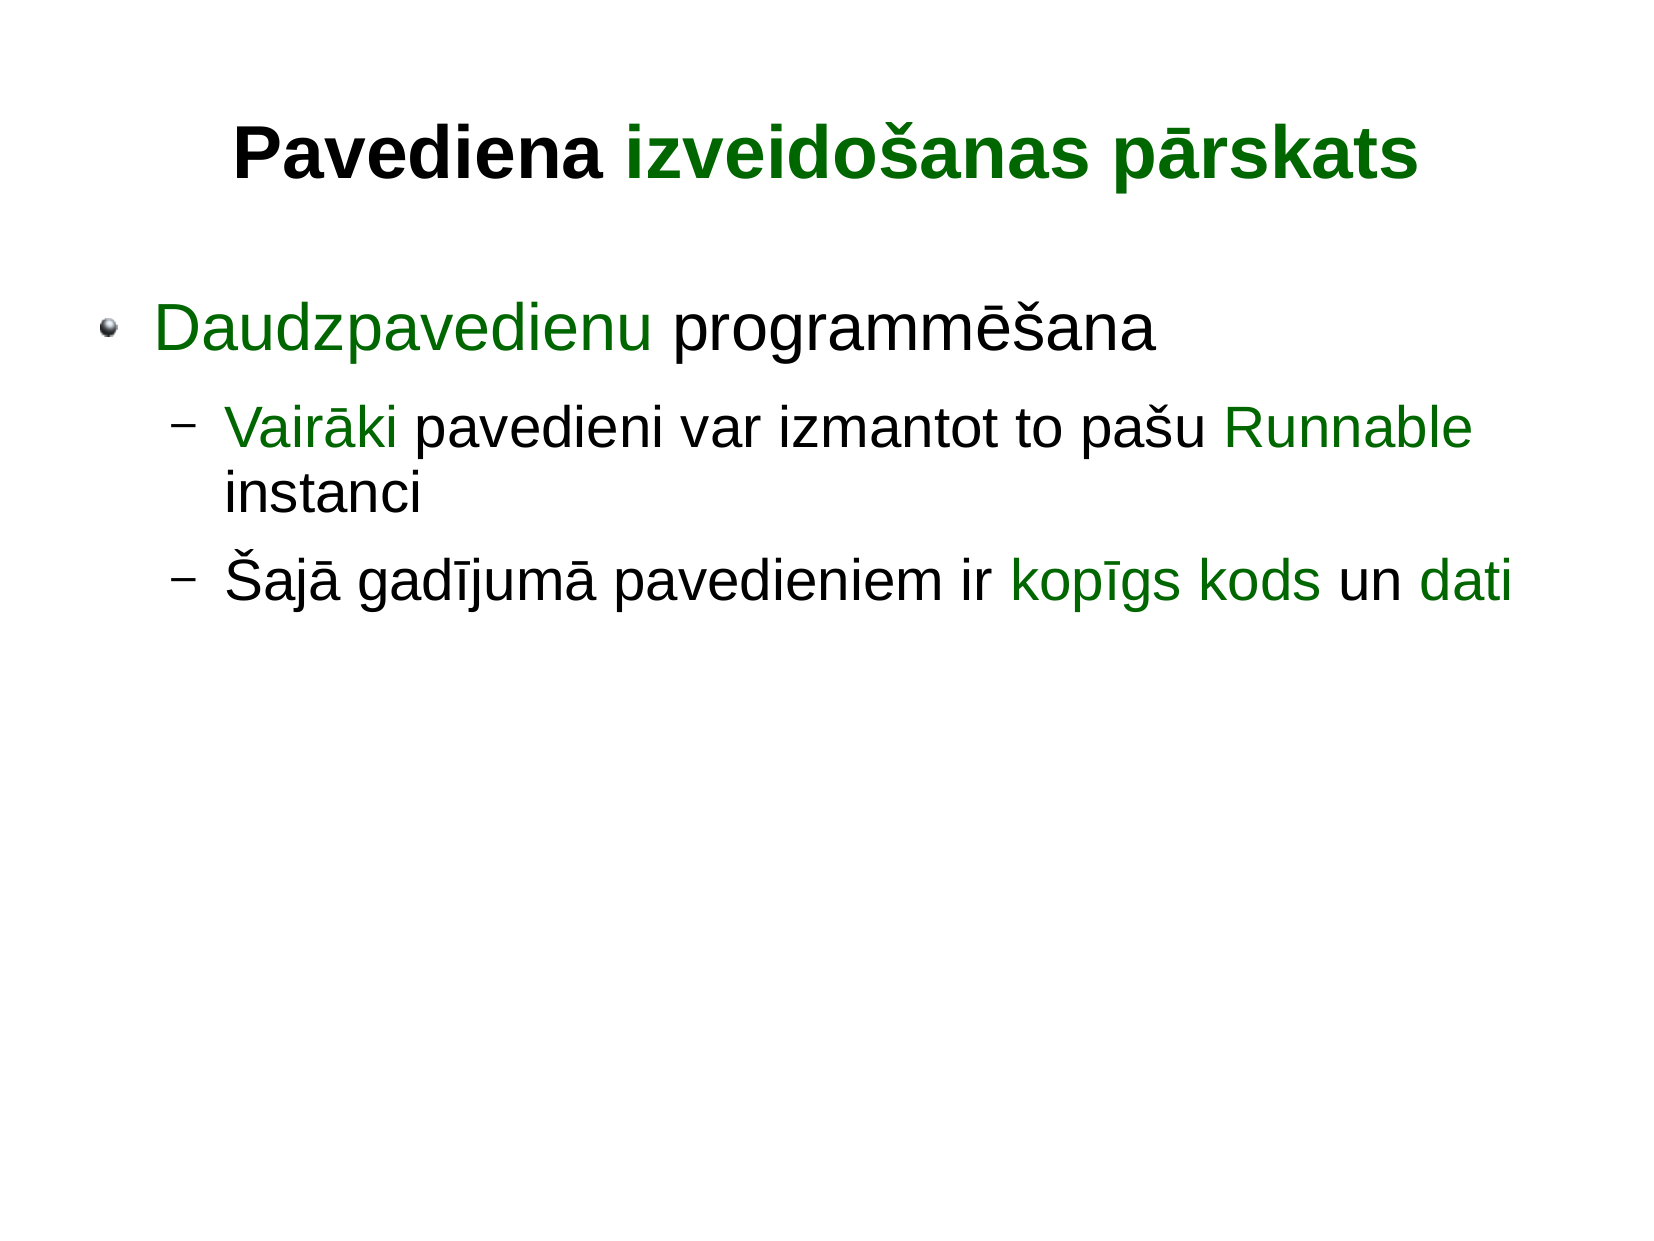

# Pavediena izveidošanas pārskats
Daudzpavedienu programmēšana
Vairāki pavedieni var izmantot to pašu Runnable instanci
Šajā gadījumā pavedieniem ir kopīgs kods un dati